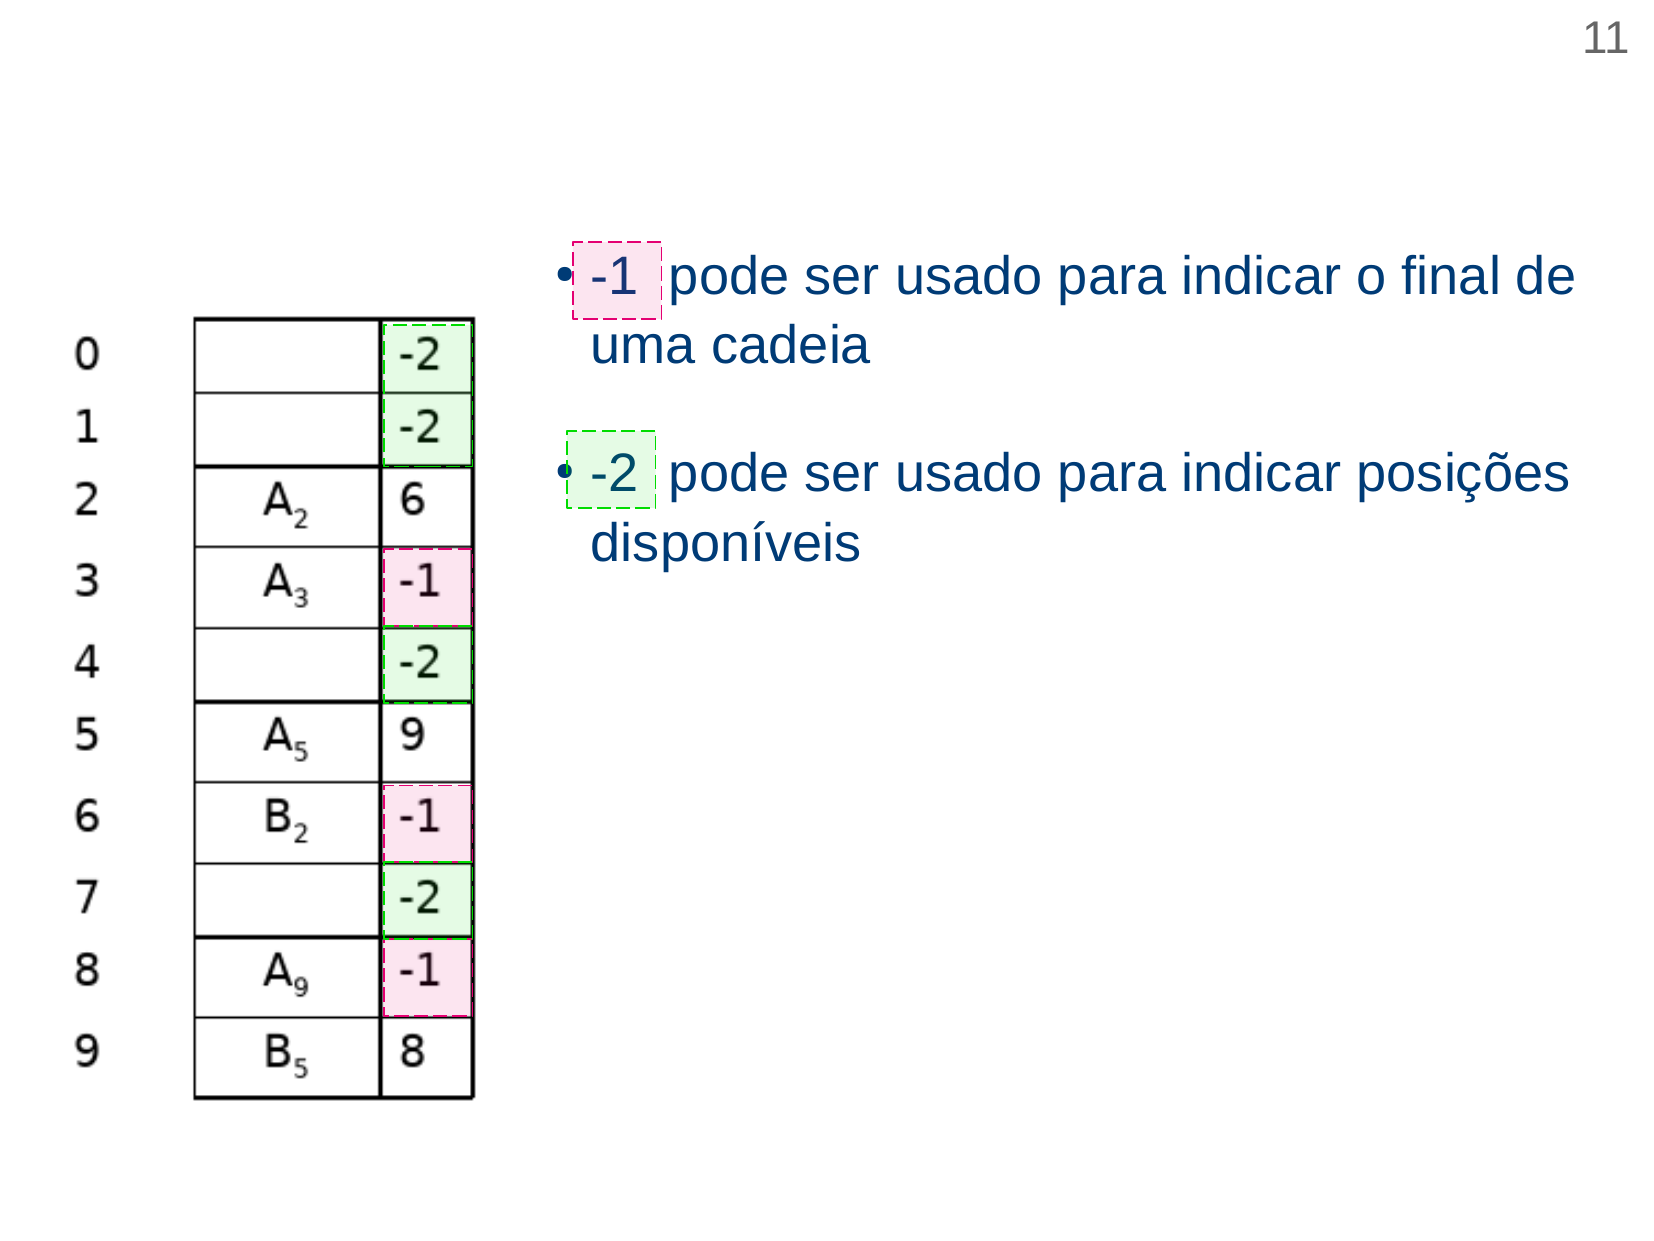

11
#
-1 pode ser usado para indicar o final de uma cadeia
-2 pode ser usado para indicar posições disponíveis